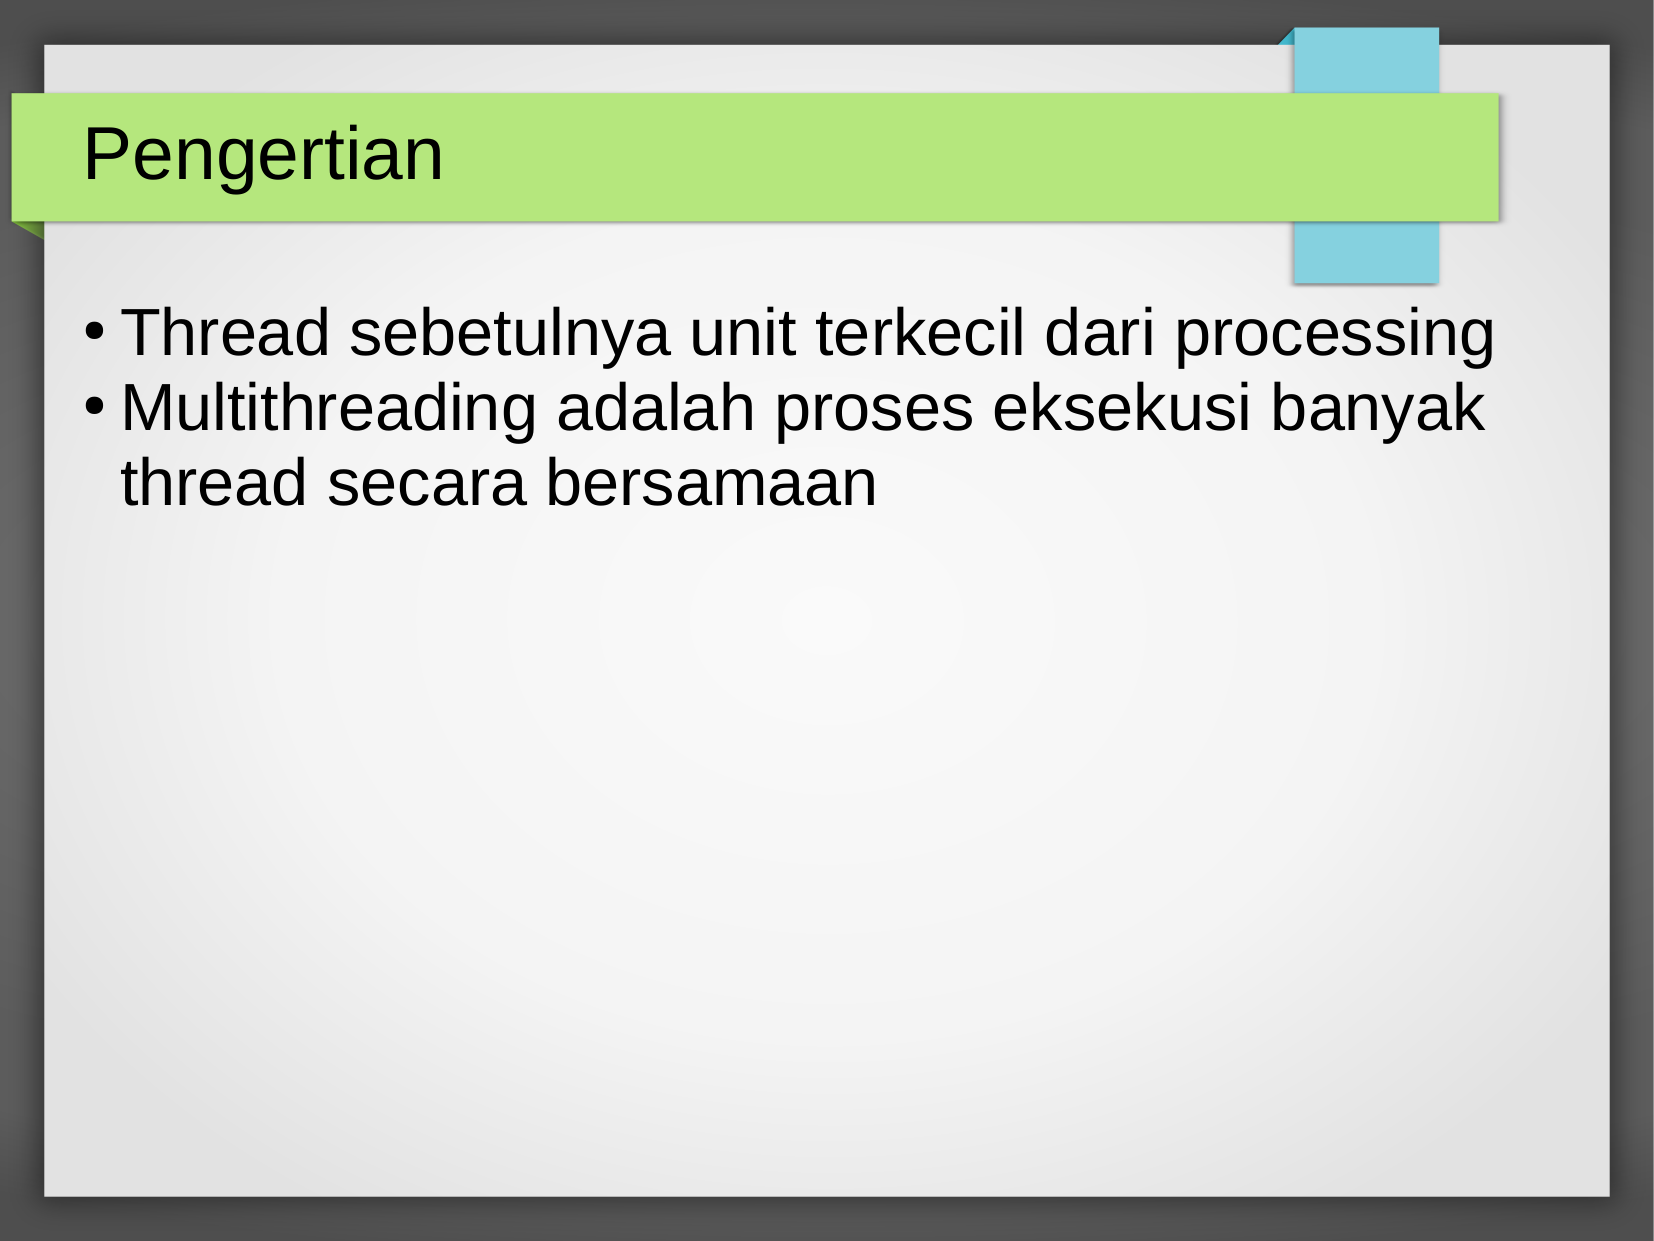

# Pengertian
Thread sebetulnya unit terkecil dari processing
Multithreading adalah proses eksekusi banyak thread secara bersamaan